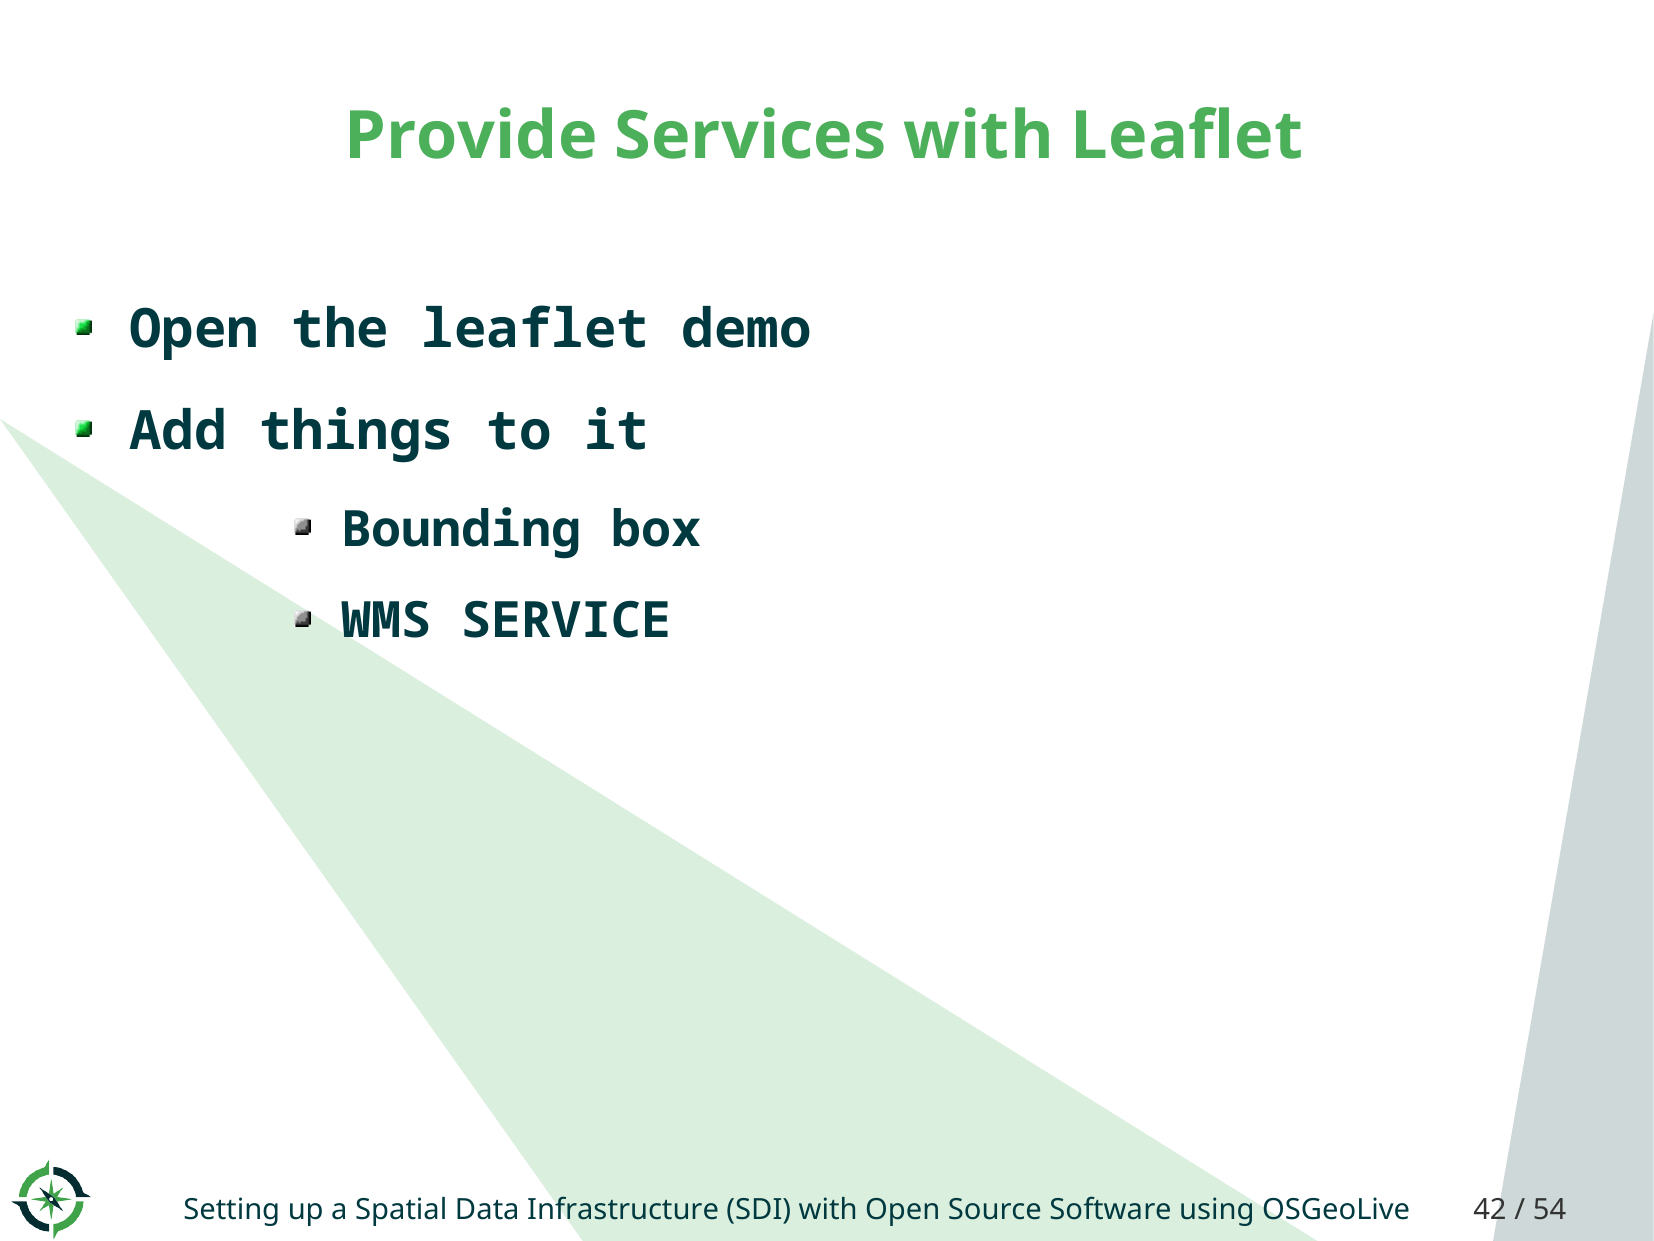

# Provide Services with Leaflet
Open the leaflet demo
Add things to it
Bounding box
WMS SERVICE